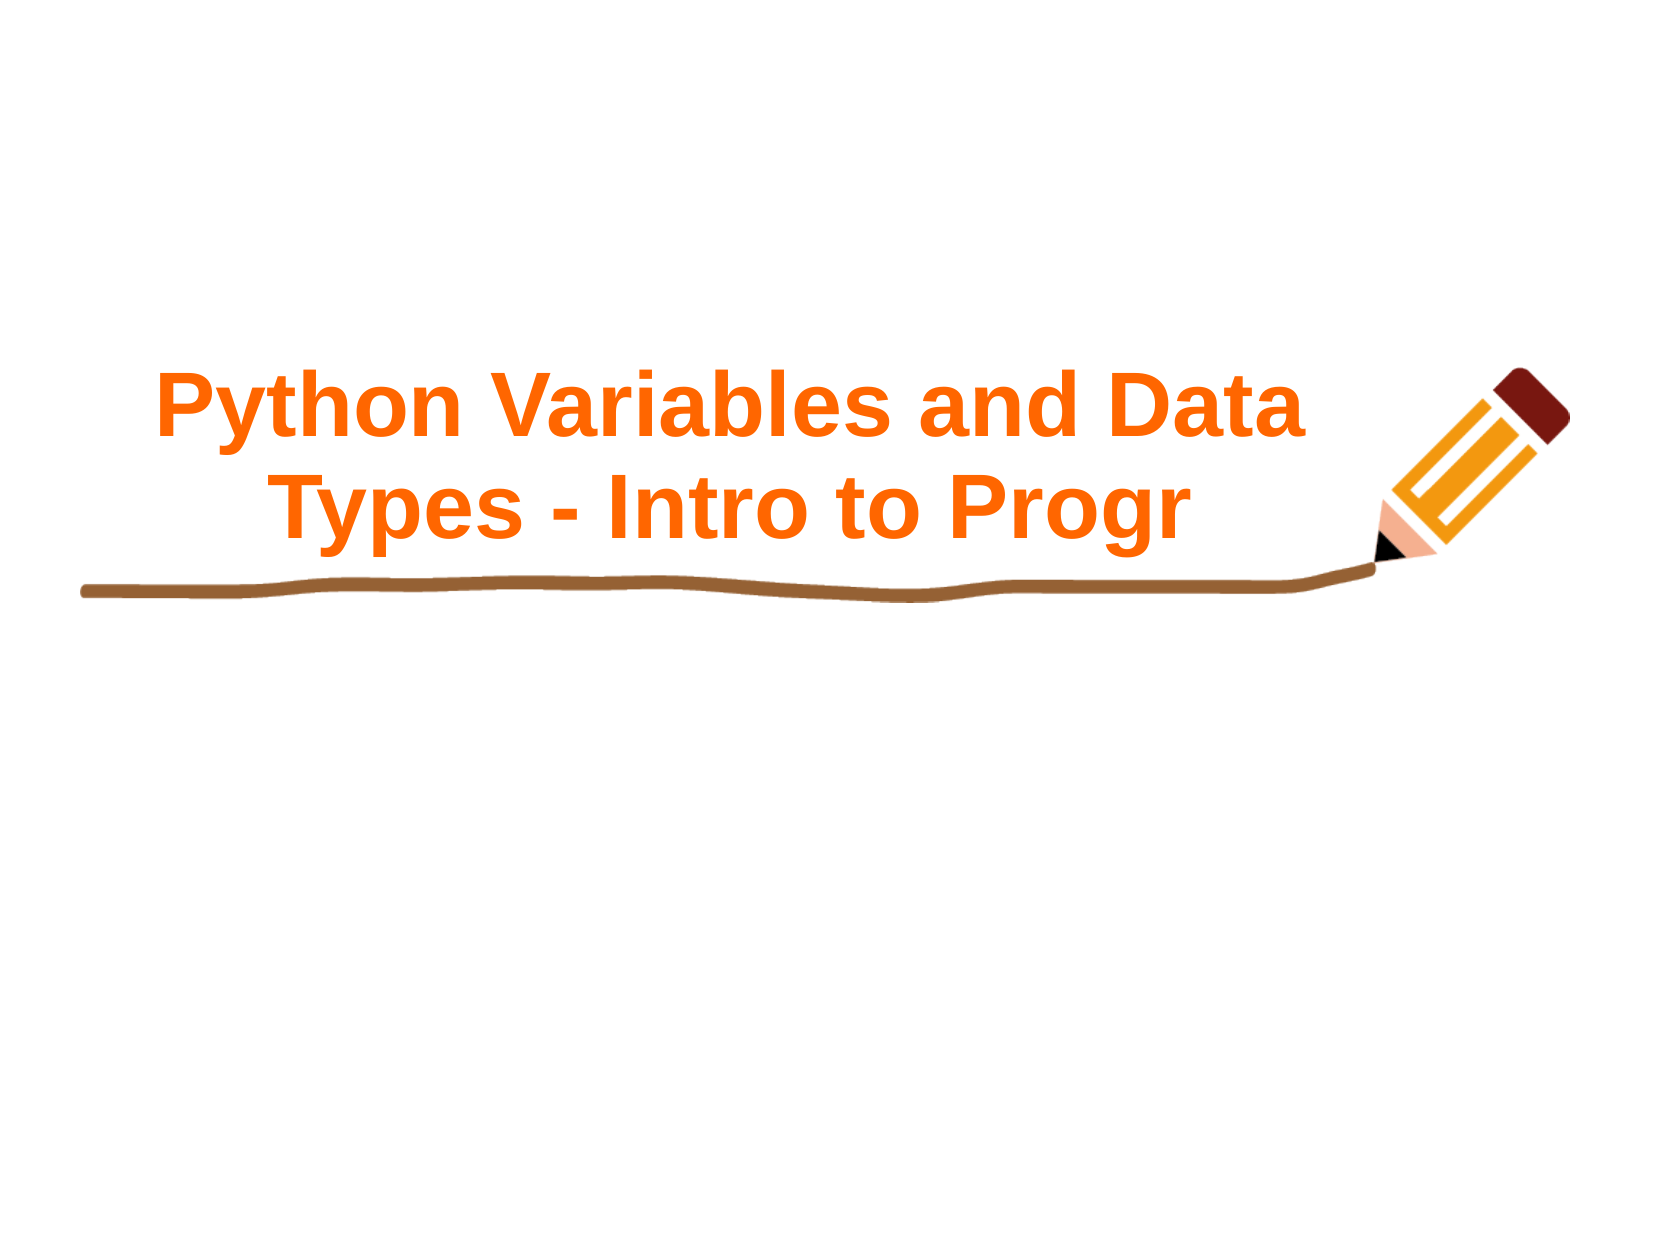

# Python Variables and Data Types - Intro to Progr